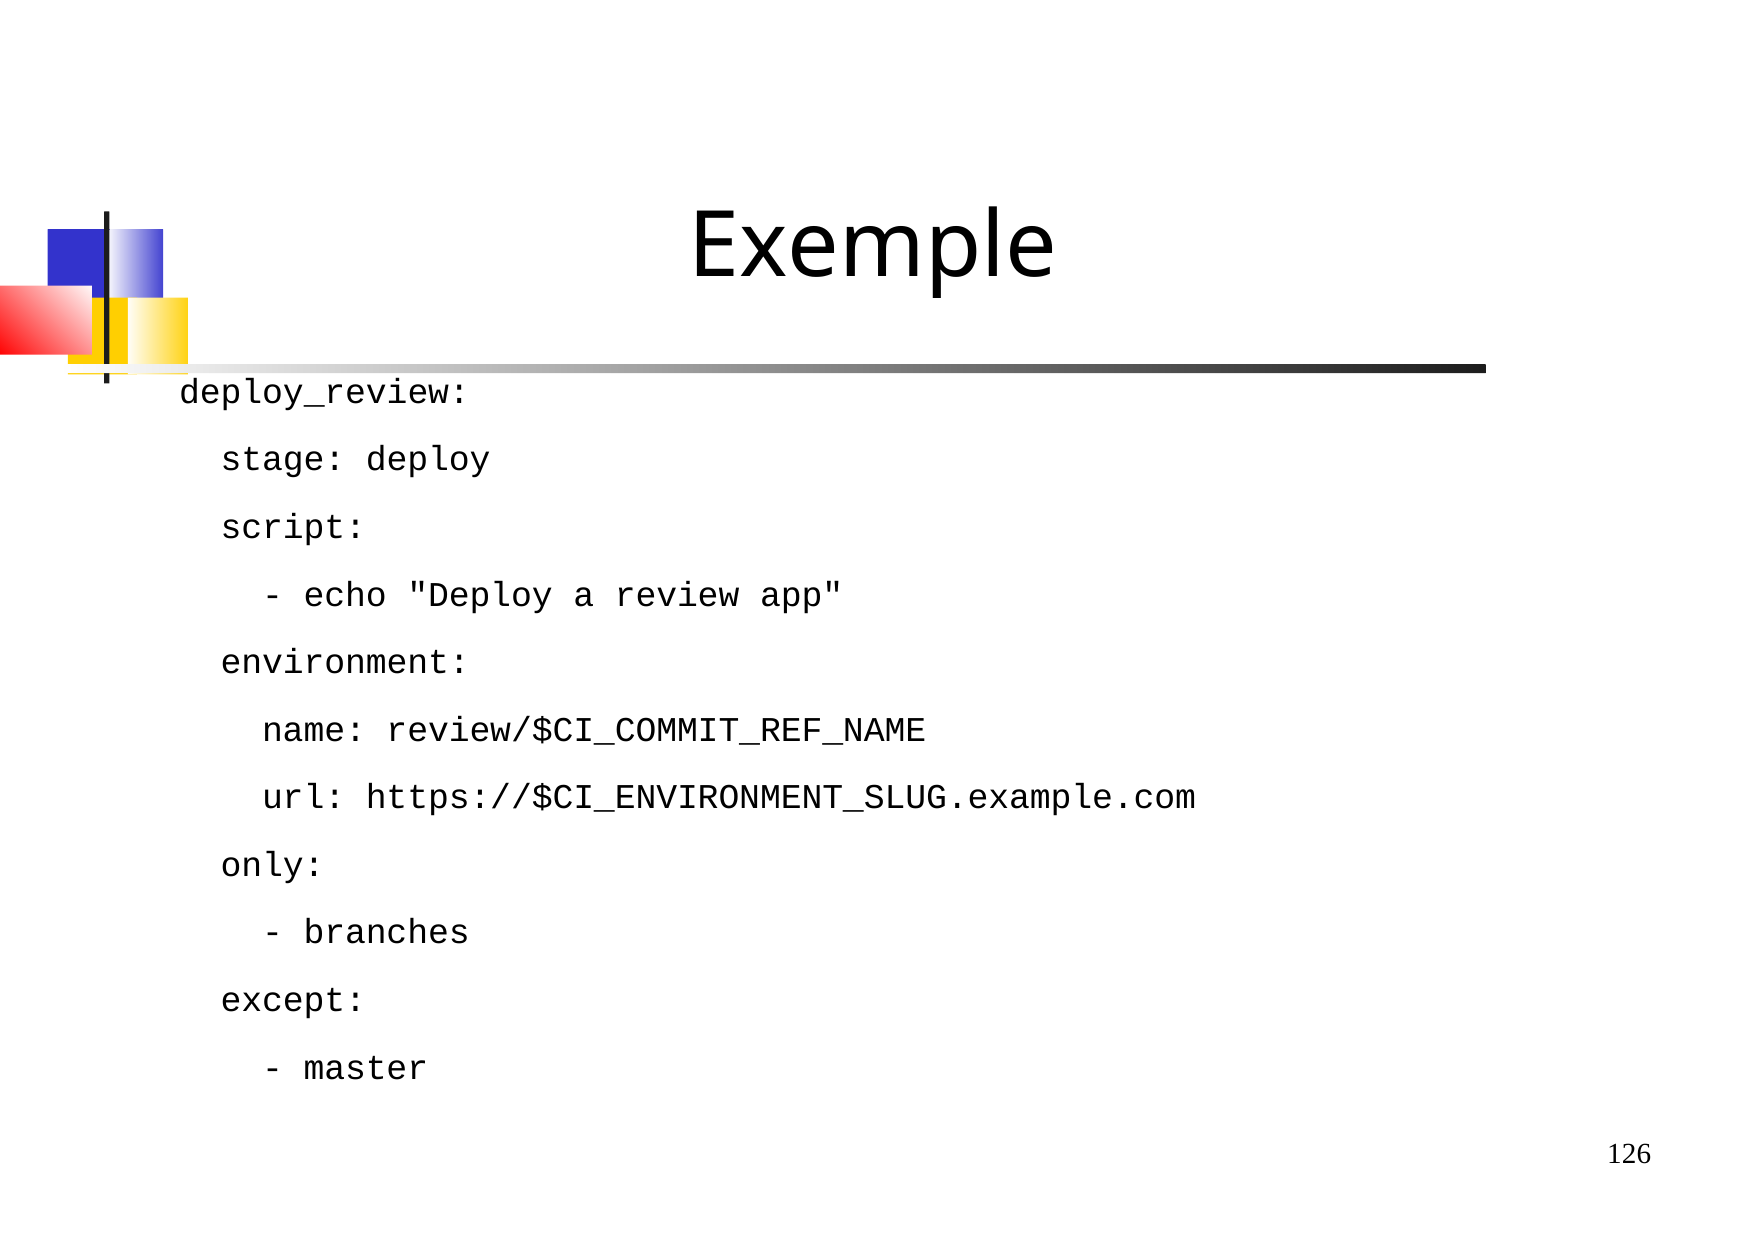

# Exemple
deploy_review:
 stage: deploy
 script:
 - echo "Deploy a review app"
 environment:
 name: review/$CI_COMMIT_REF_NAME
 url: https://$CI_ENVIRONMENT_SLUG.example.com
 only:
 - branches
 except:
 - master